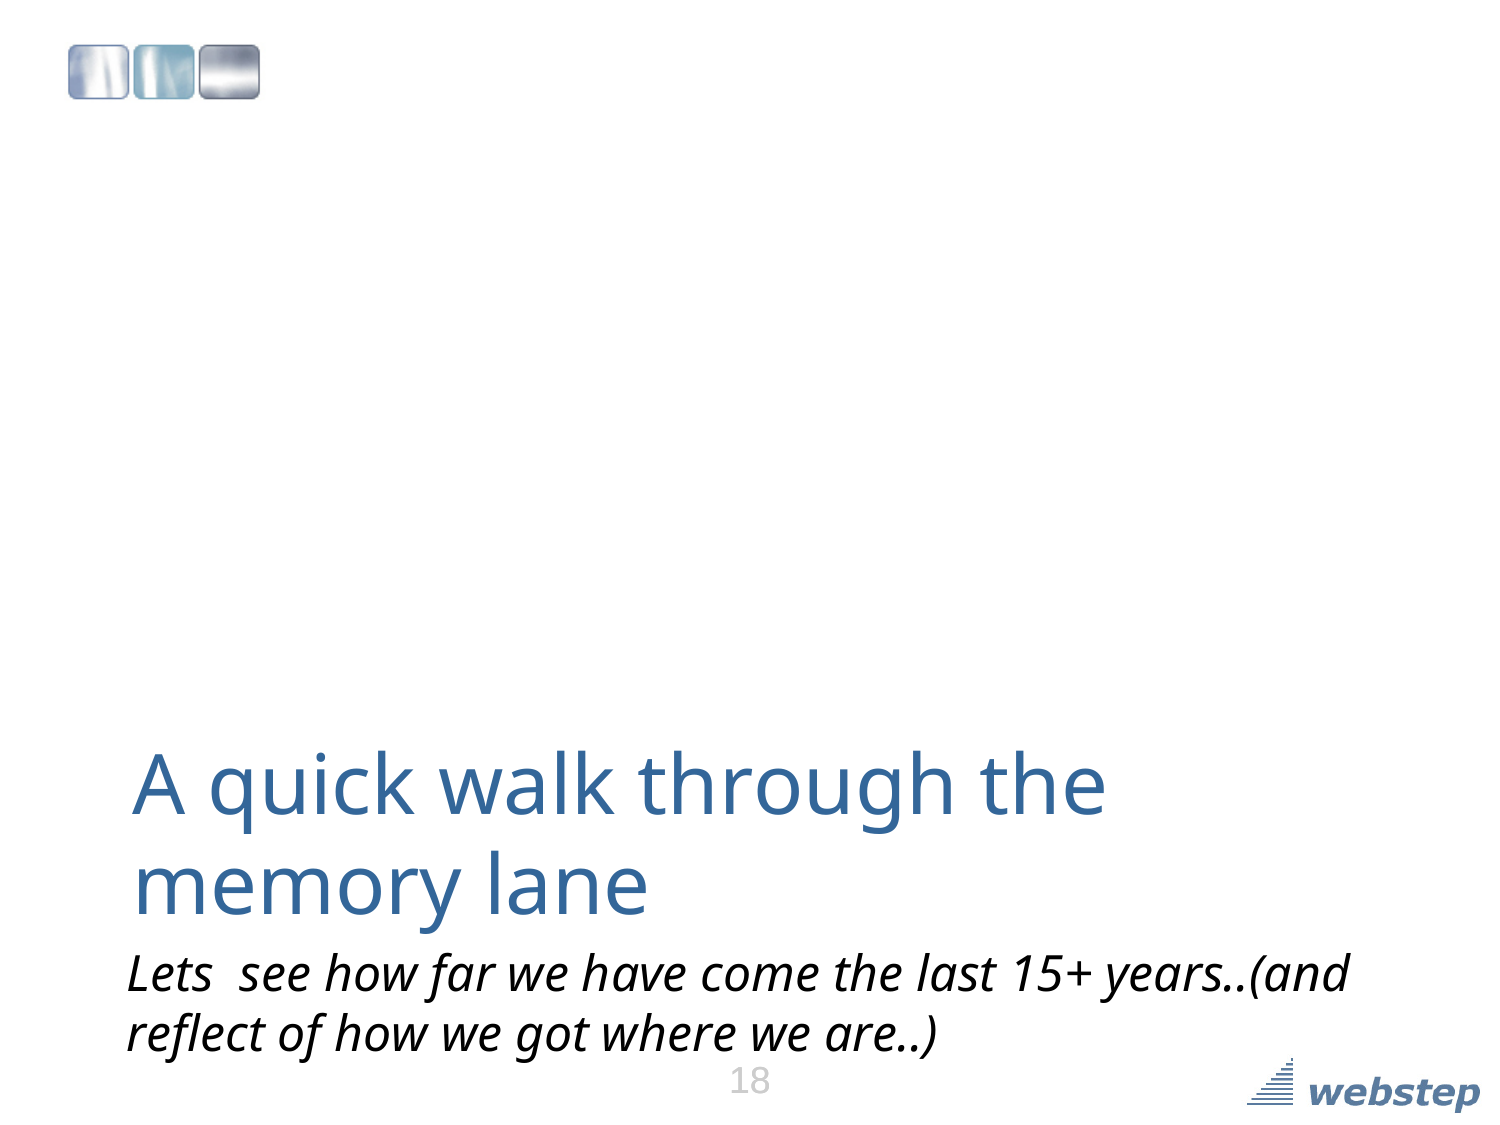

A quick walk through the memory lane
Lets see how far we have come the last 15+ years..(and reflect of how we got where we are..)